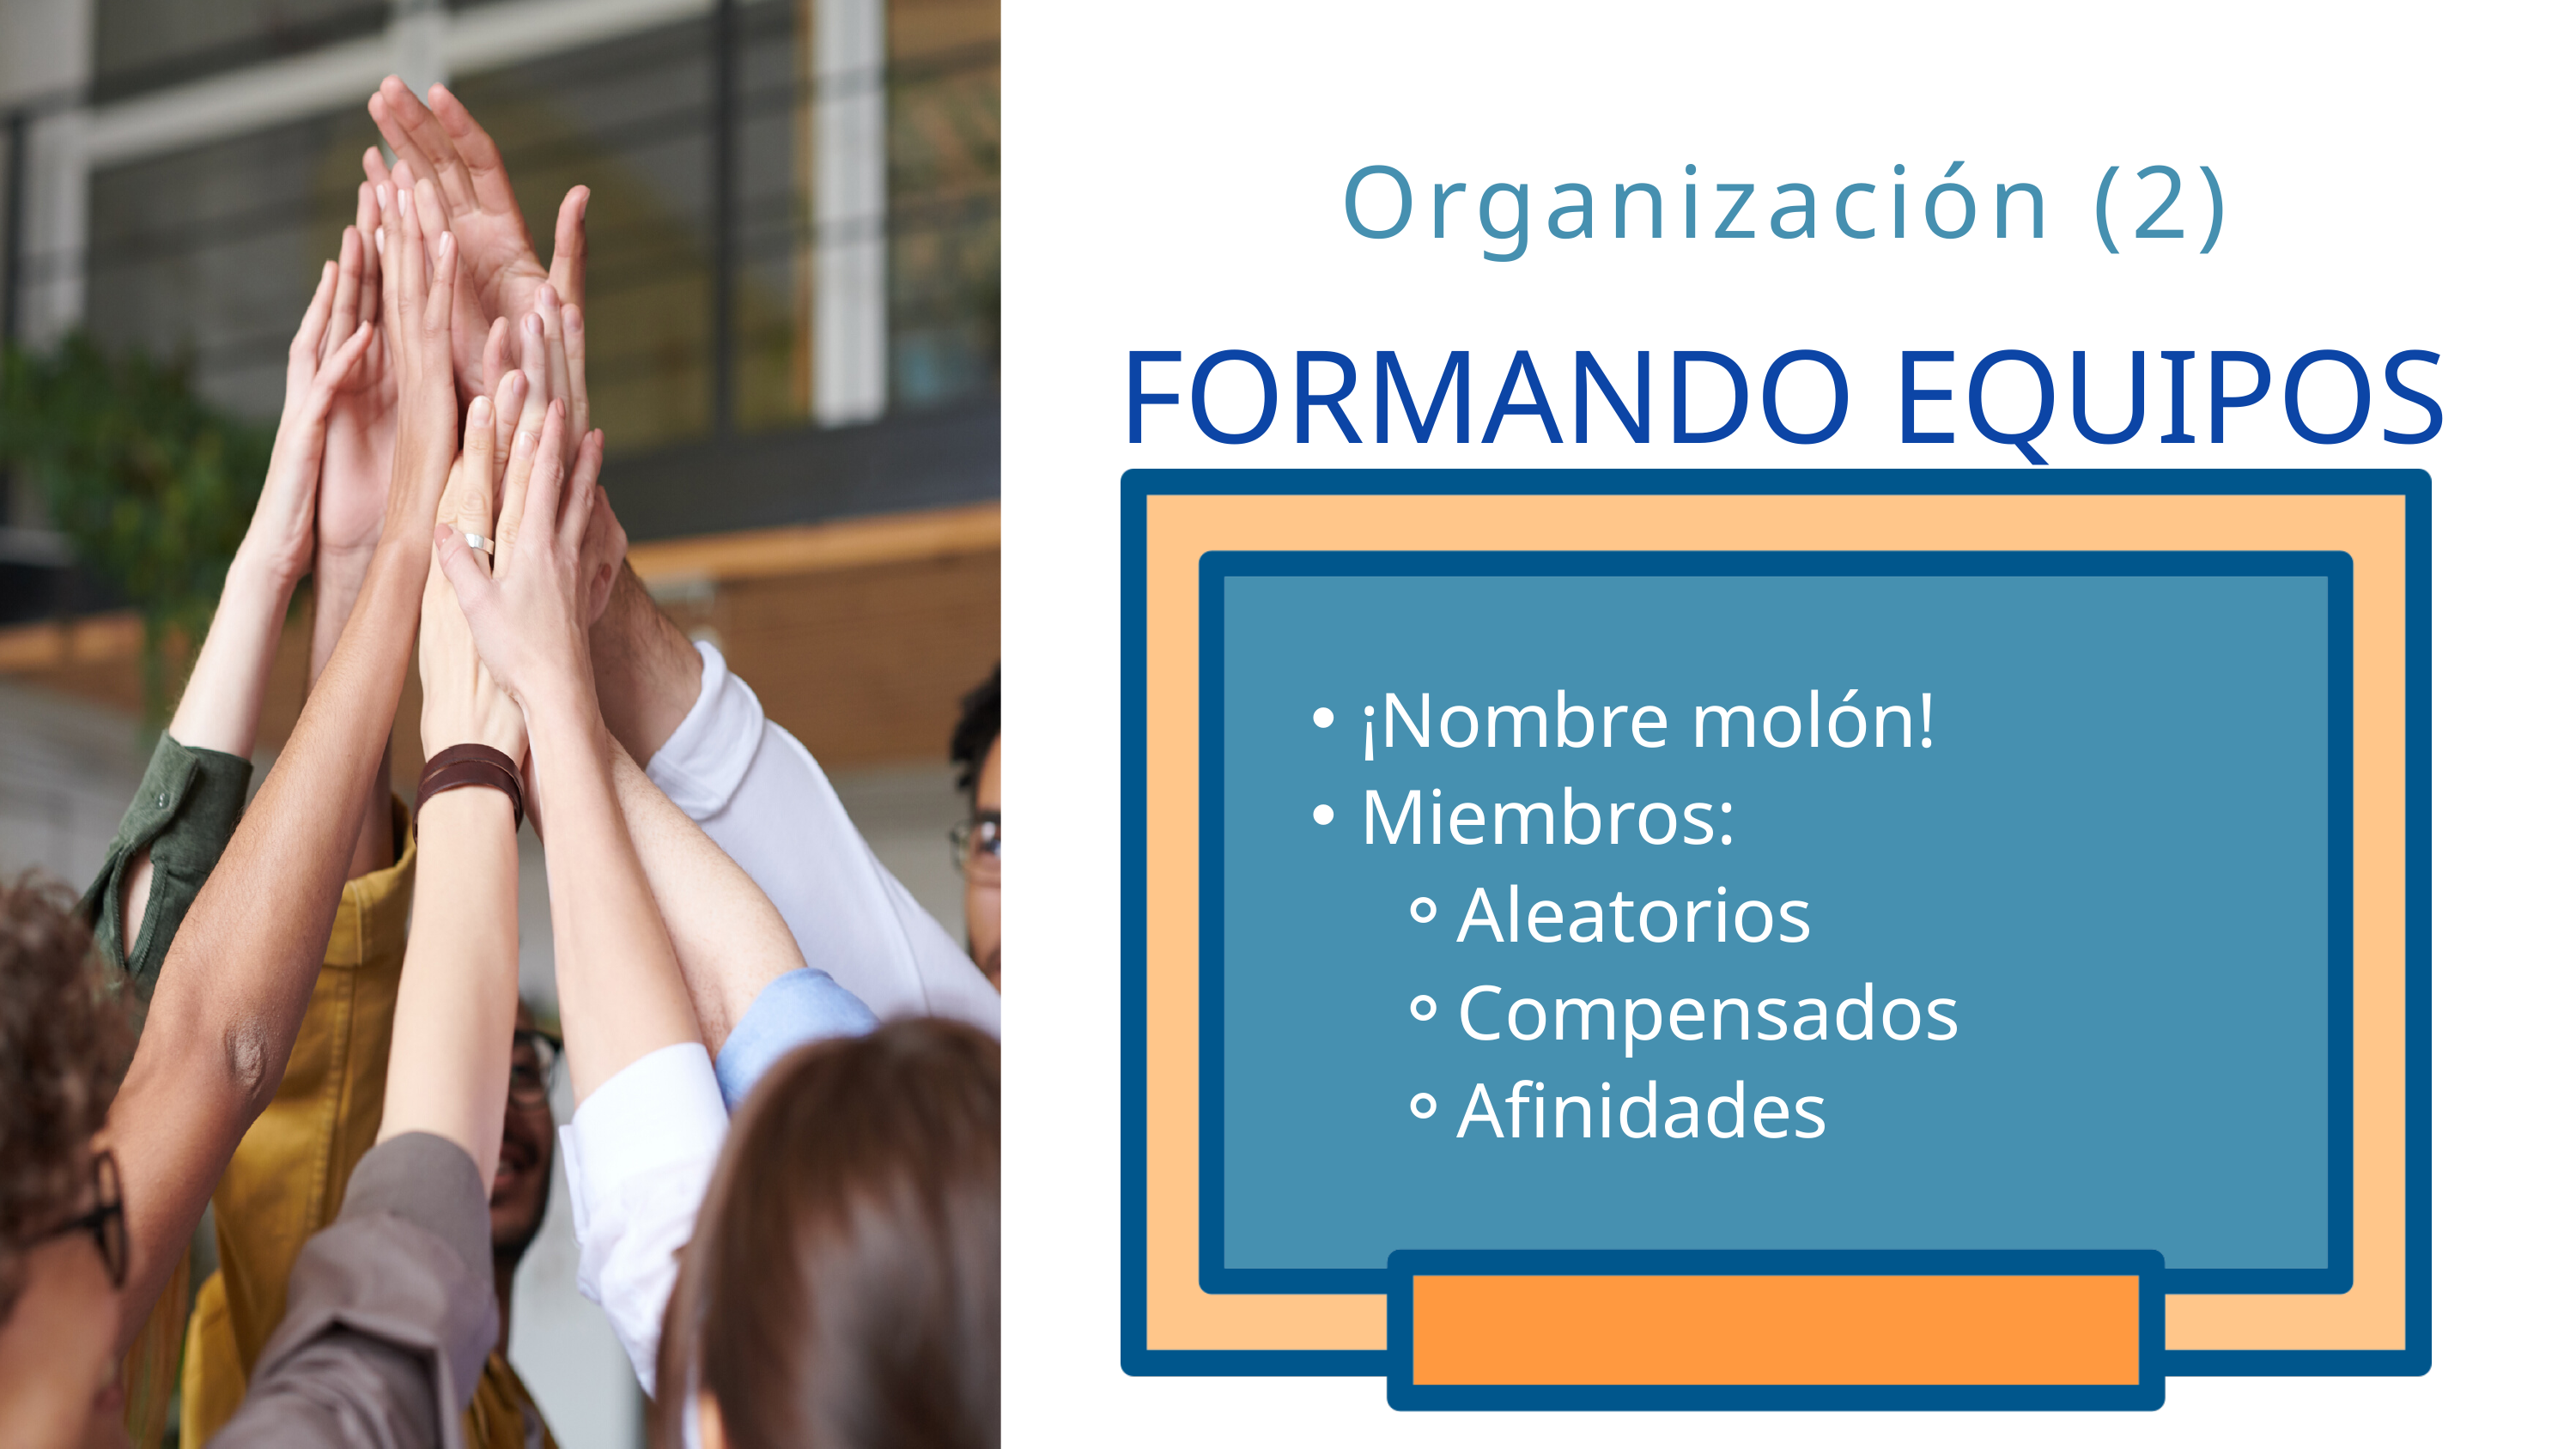

Organización (2)
FORMANDO EQUIPOS
¡Nombre molón!
Miembros:
Aleatorios
Compensados
Afinidades